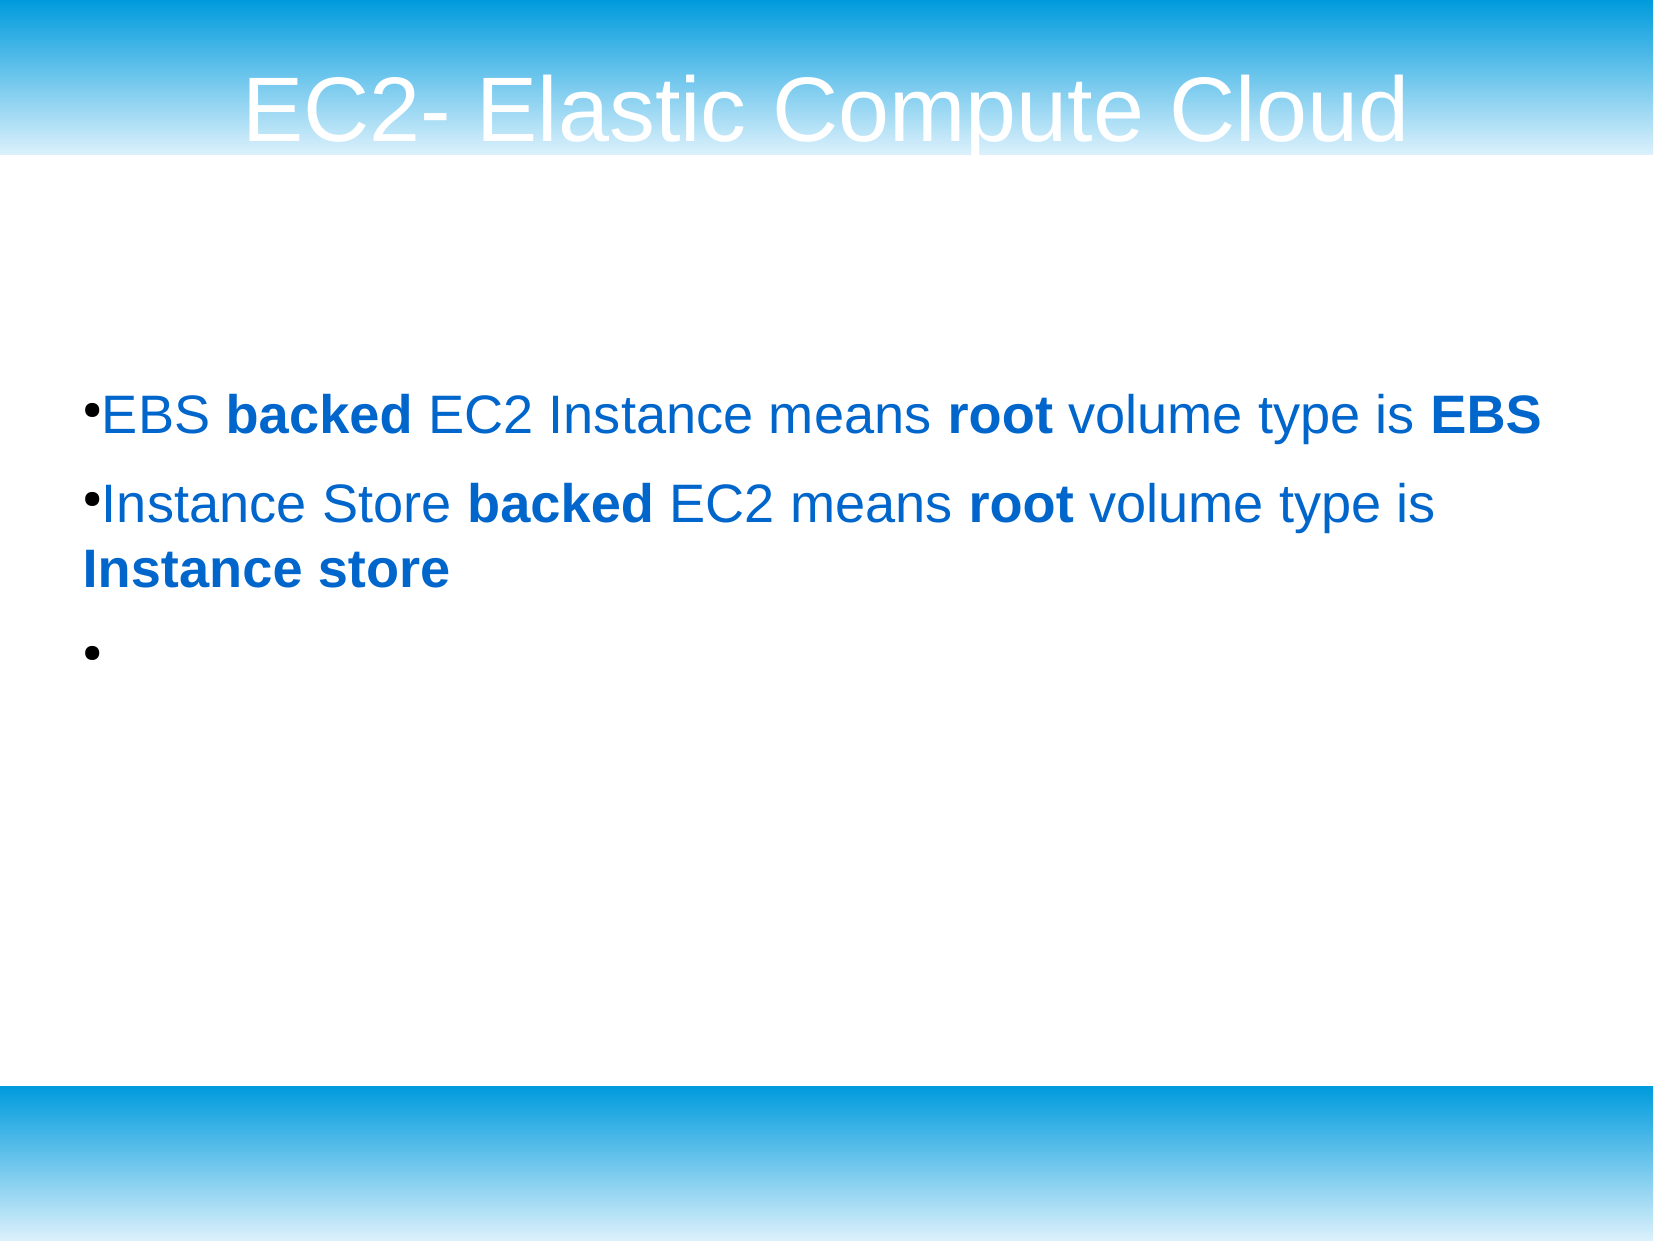

# EC2- Elastic Compute Cloud
EBS backed EC2 Instance means root volume type is EBS
Instance Store backed EC2 means root volume type is Instance store